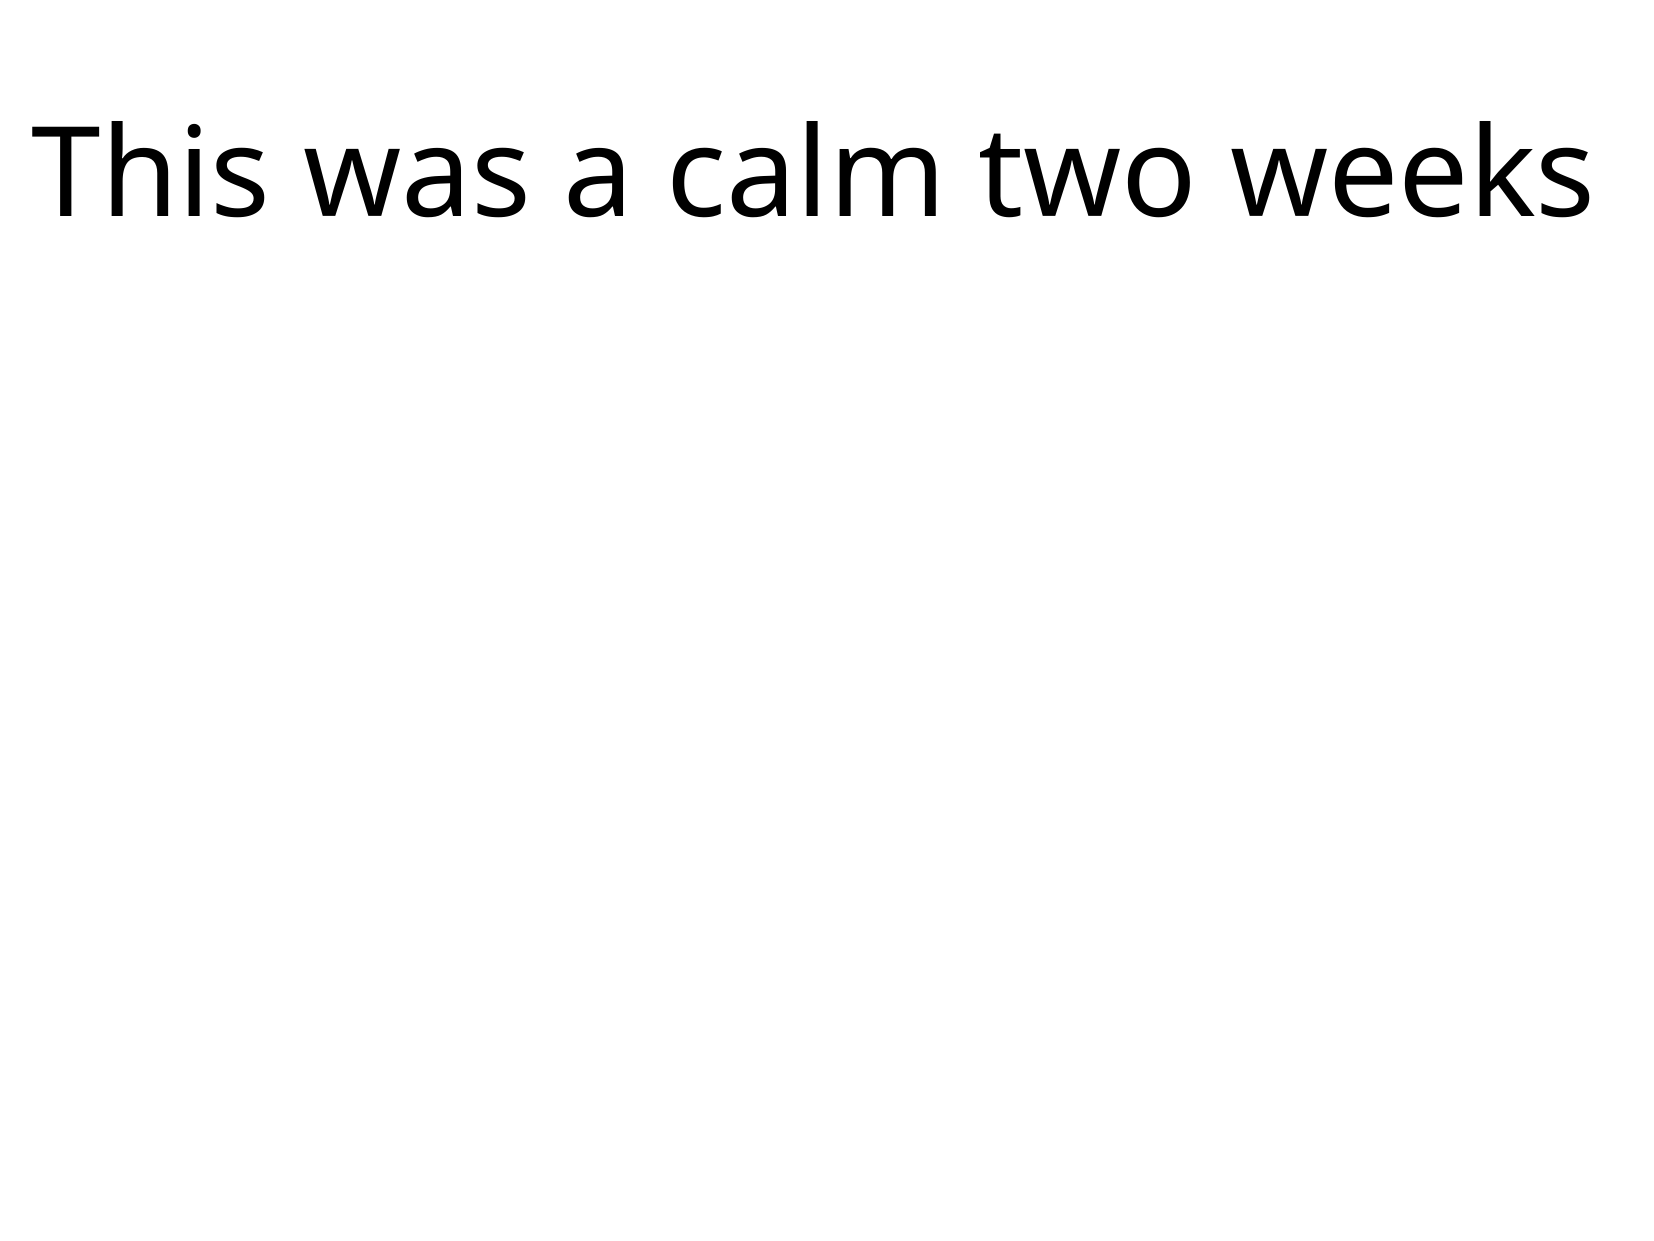

This was a calm two weeks
2.6.20 to 2.6.24-rc8